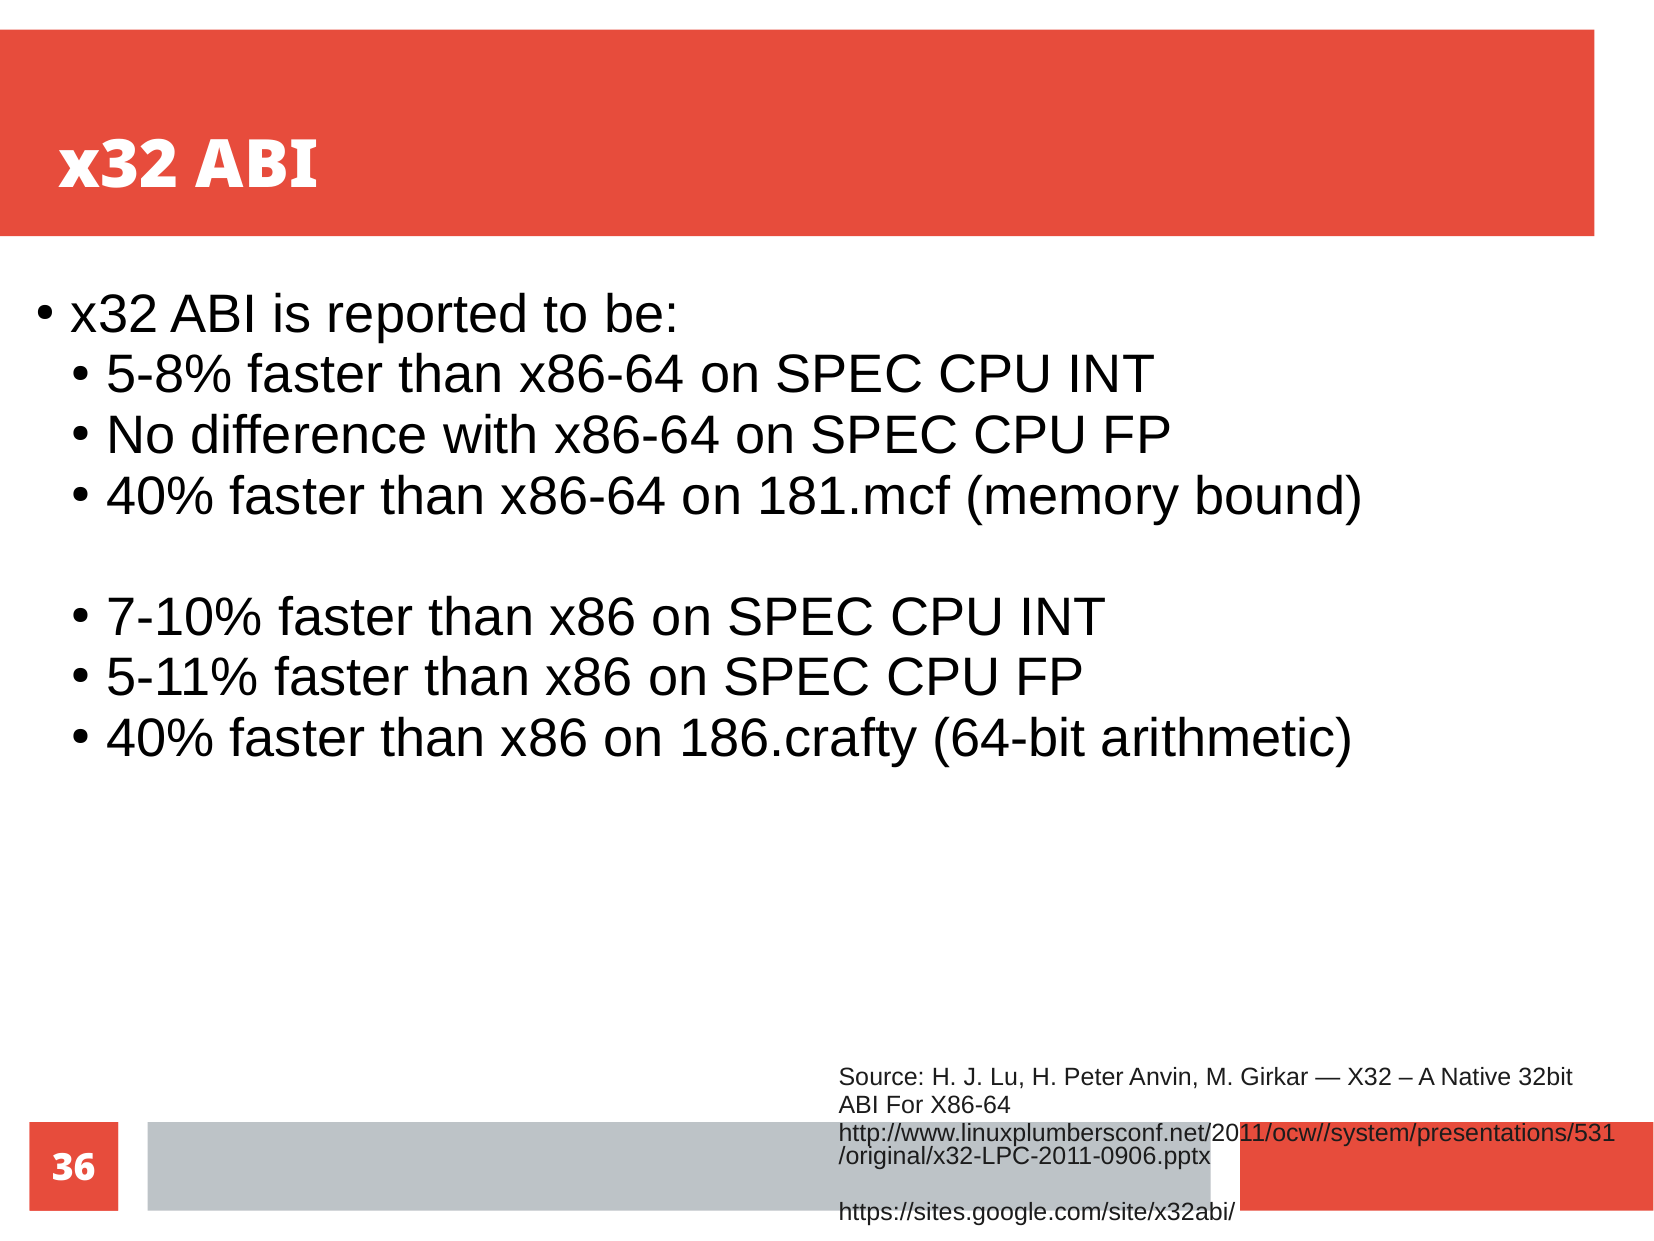

# x32 ABI
x32 ABI is reported to be:
5-8% faster than x86-64 on SPEC CPU INT
No difference with x86-64 on SPEC CPU FP
40% faster than x86-64 on 181.mcf (memory bound)
7-10% faster than x86 on SPEC CPU INT
5-11% faster than x86 on SPEC CPU FP
40% faster than x86 on 186.crafty (64-bit arithmetic)
Source: H. J. Lu, H. Peter Anvin, M. Girkar — X32 – A Native 32bit ABI For X86-64 http://www.linuxplumbersconf.net/2011/ocw//system/presentations/531/original/x32-LPC-2011-0906.pptx
https://sites.google.com/site/x32abi/
36